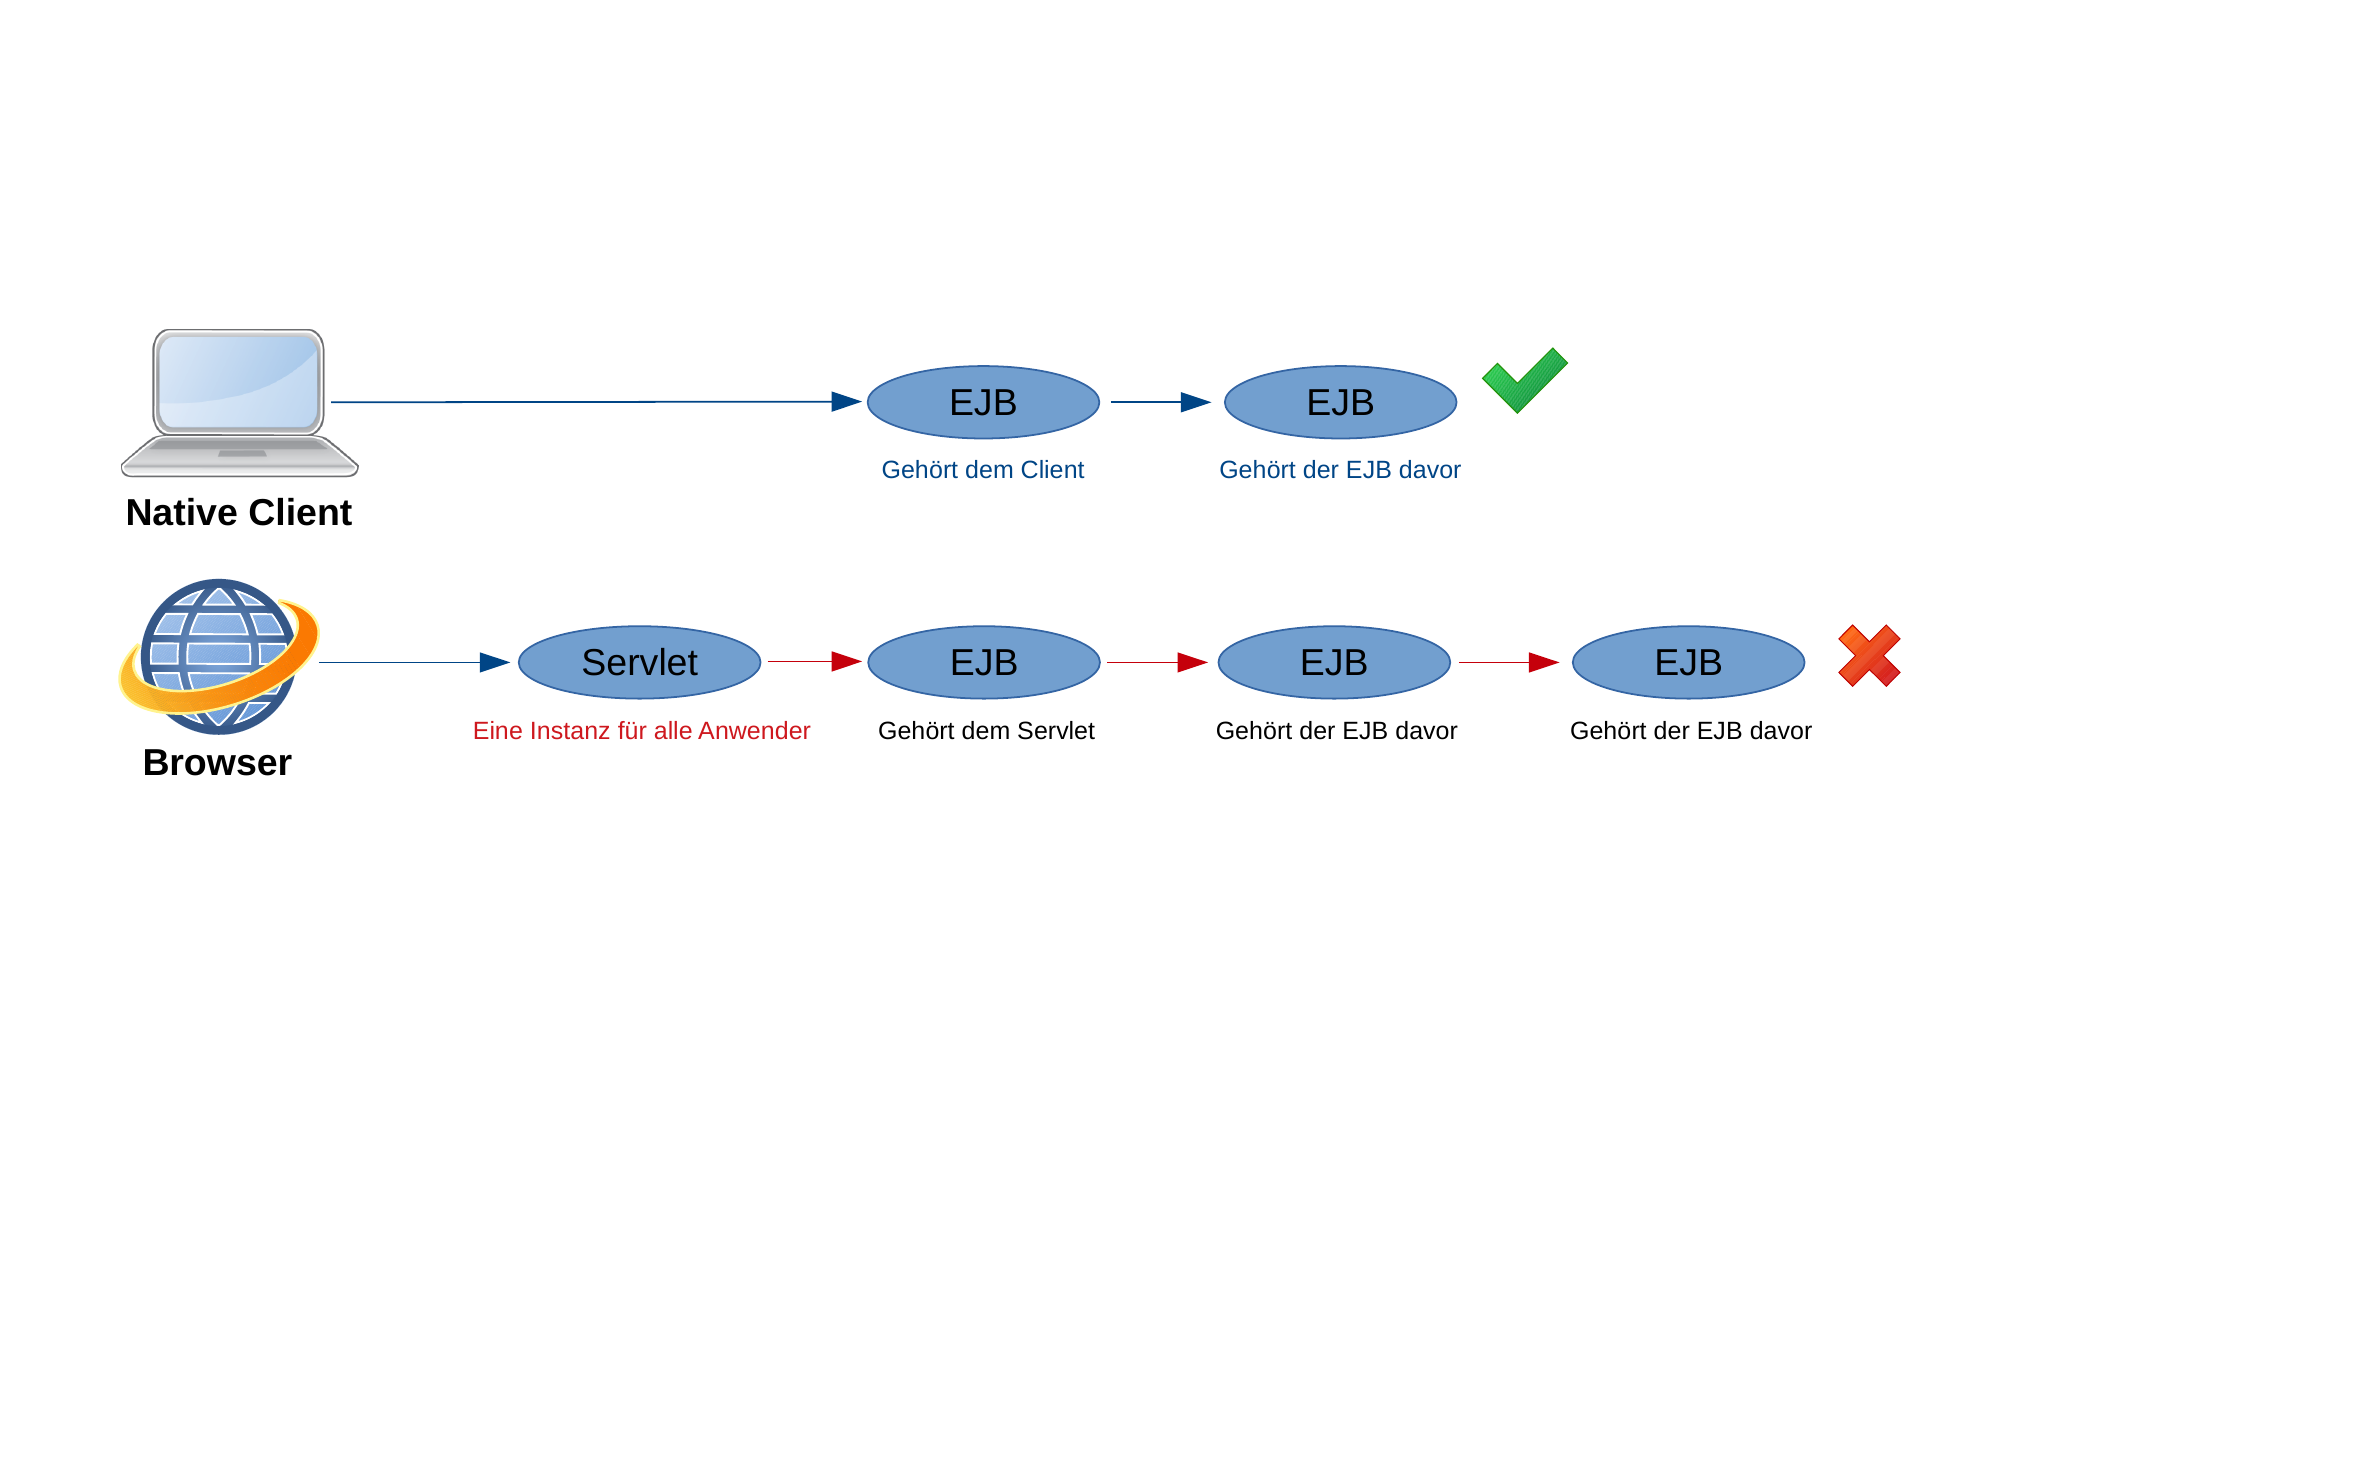

EJB
EJB
Gehört der EJB davor
Gehört dem Client
Native Client
Servlet
EJB
EJB
EJB
Eine Instanz für alle Anwender
Gehört dem Servlet
Gehört der EJB davor
Gehört der EJB davor
Browser